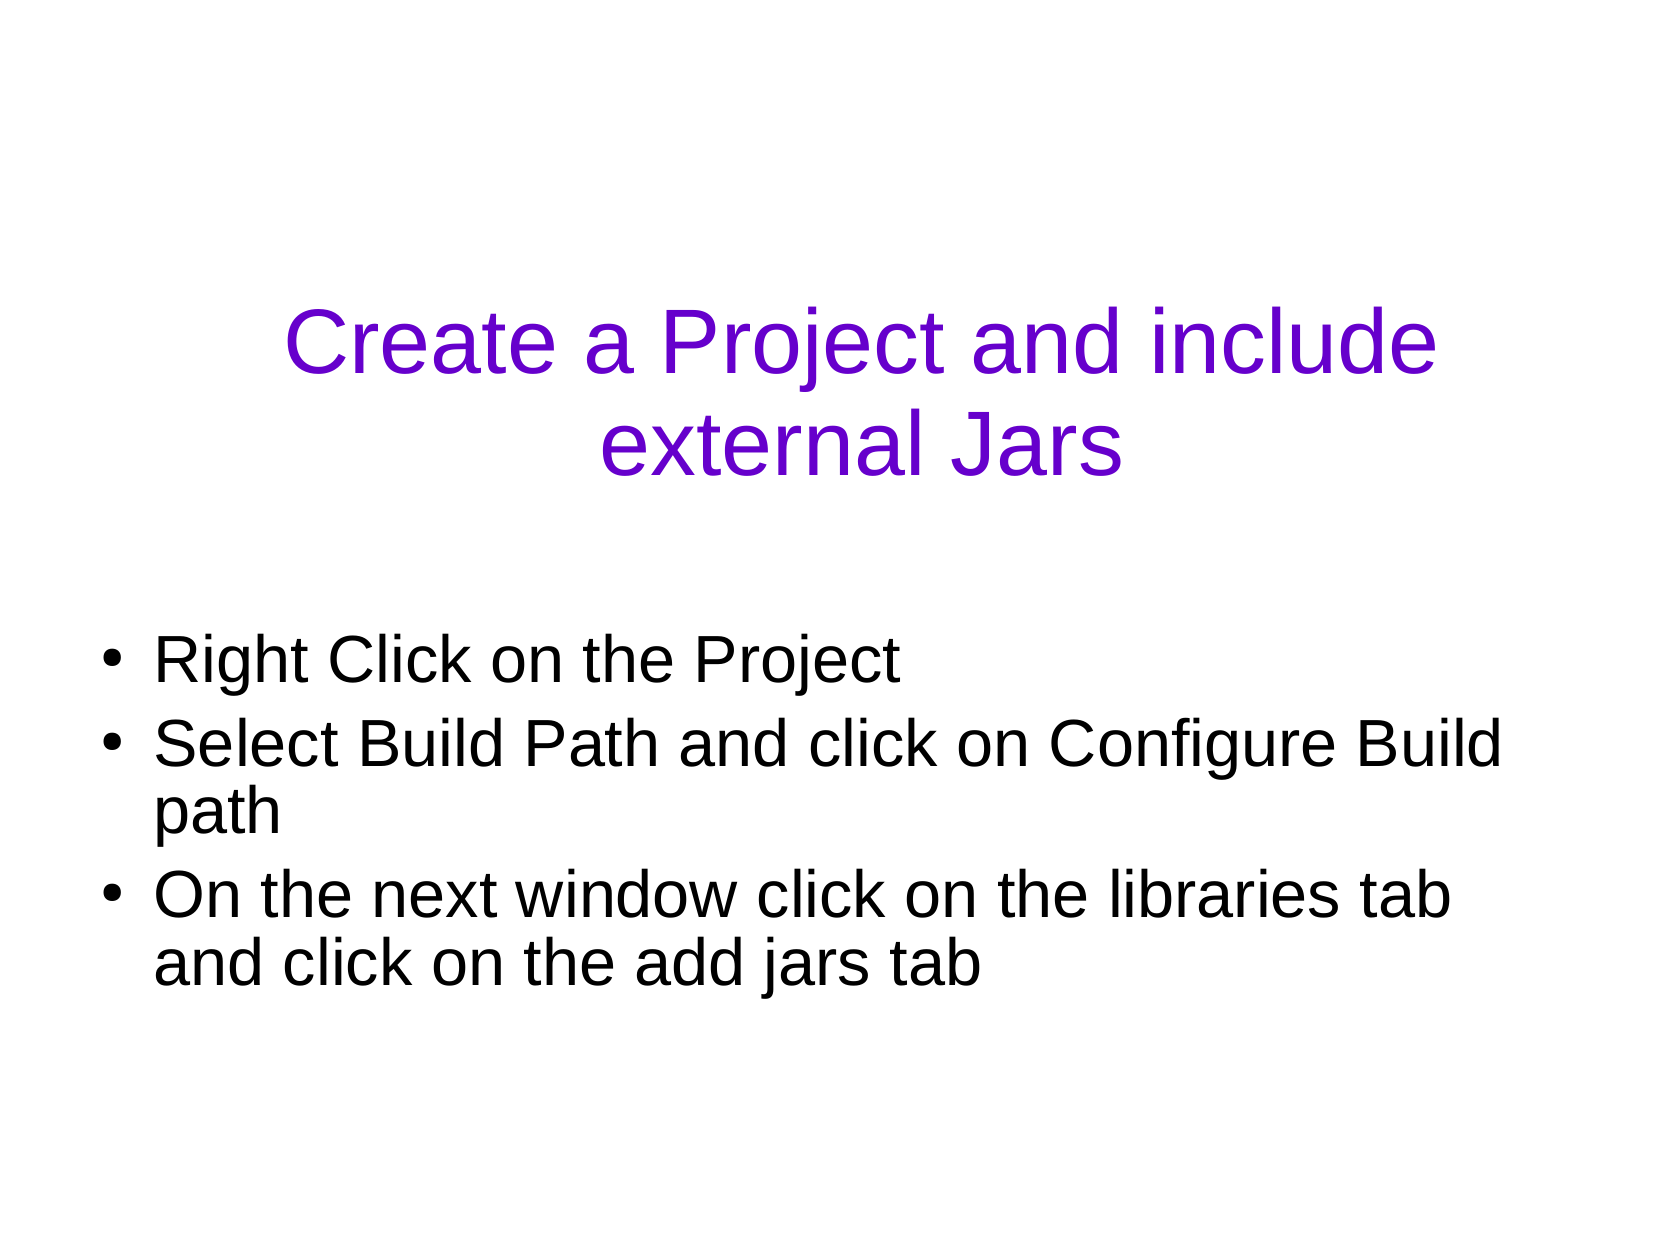

#
Create a Project and include external Jars
Right Click on the Project
Select Build Path and click on Configure Build path
On the next window click on the libraries tab and click on the add jars tab